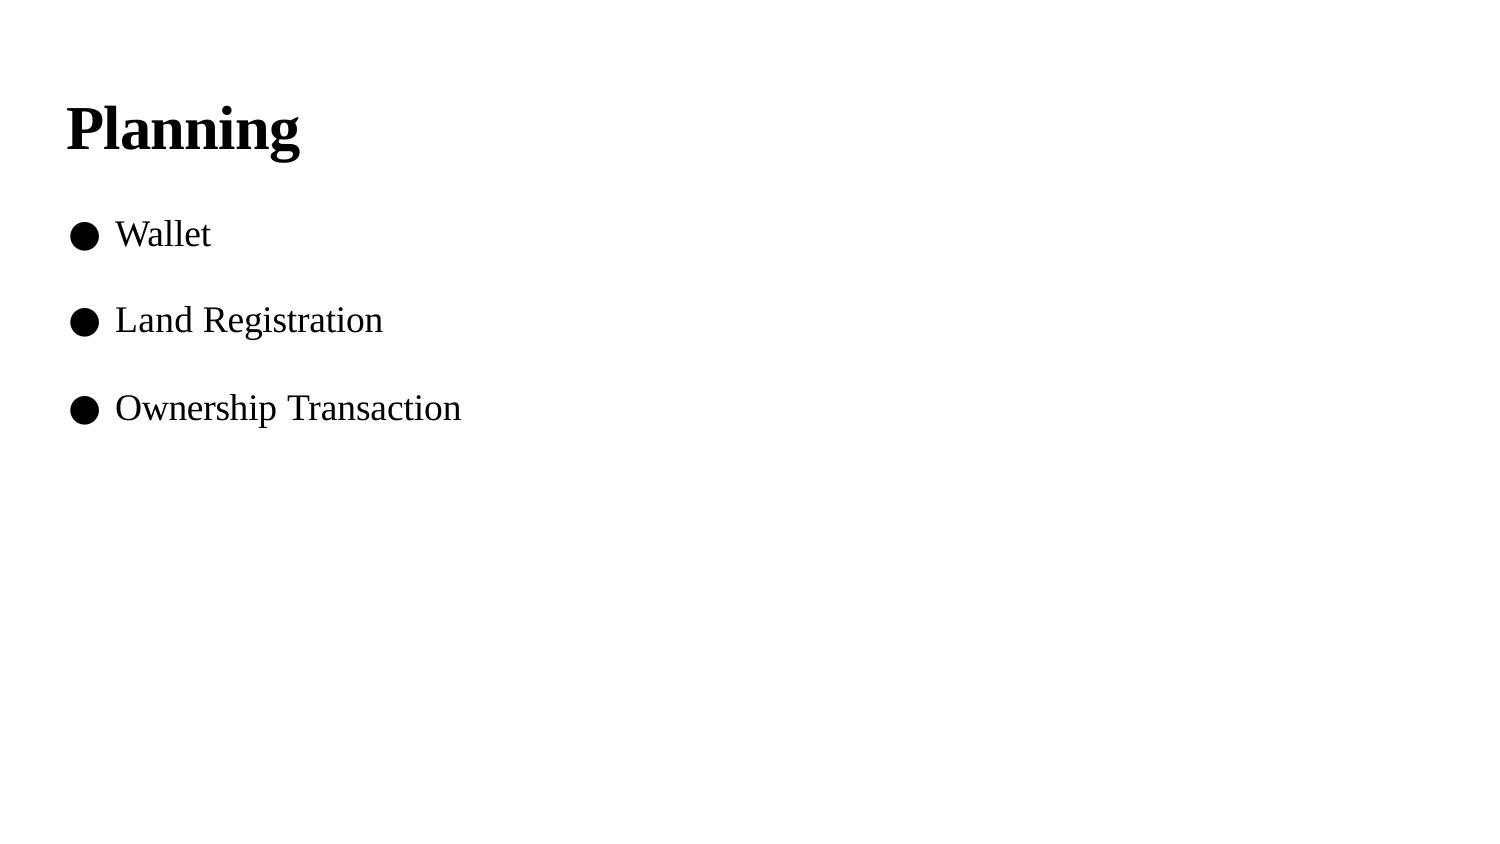

# Planning
Wallet
Land Registration
Ownership Transaction